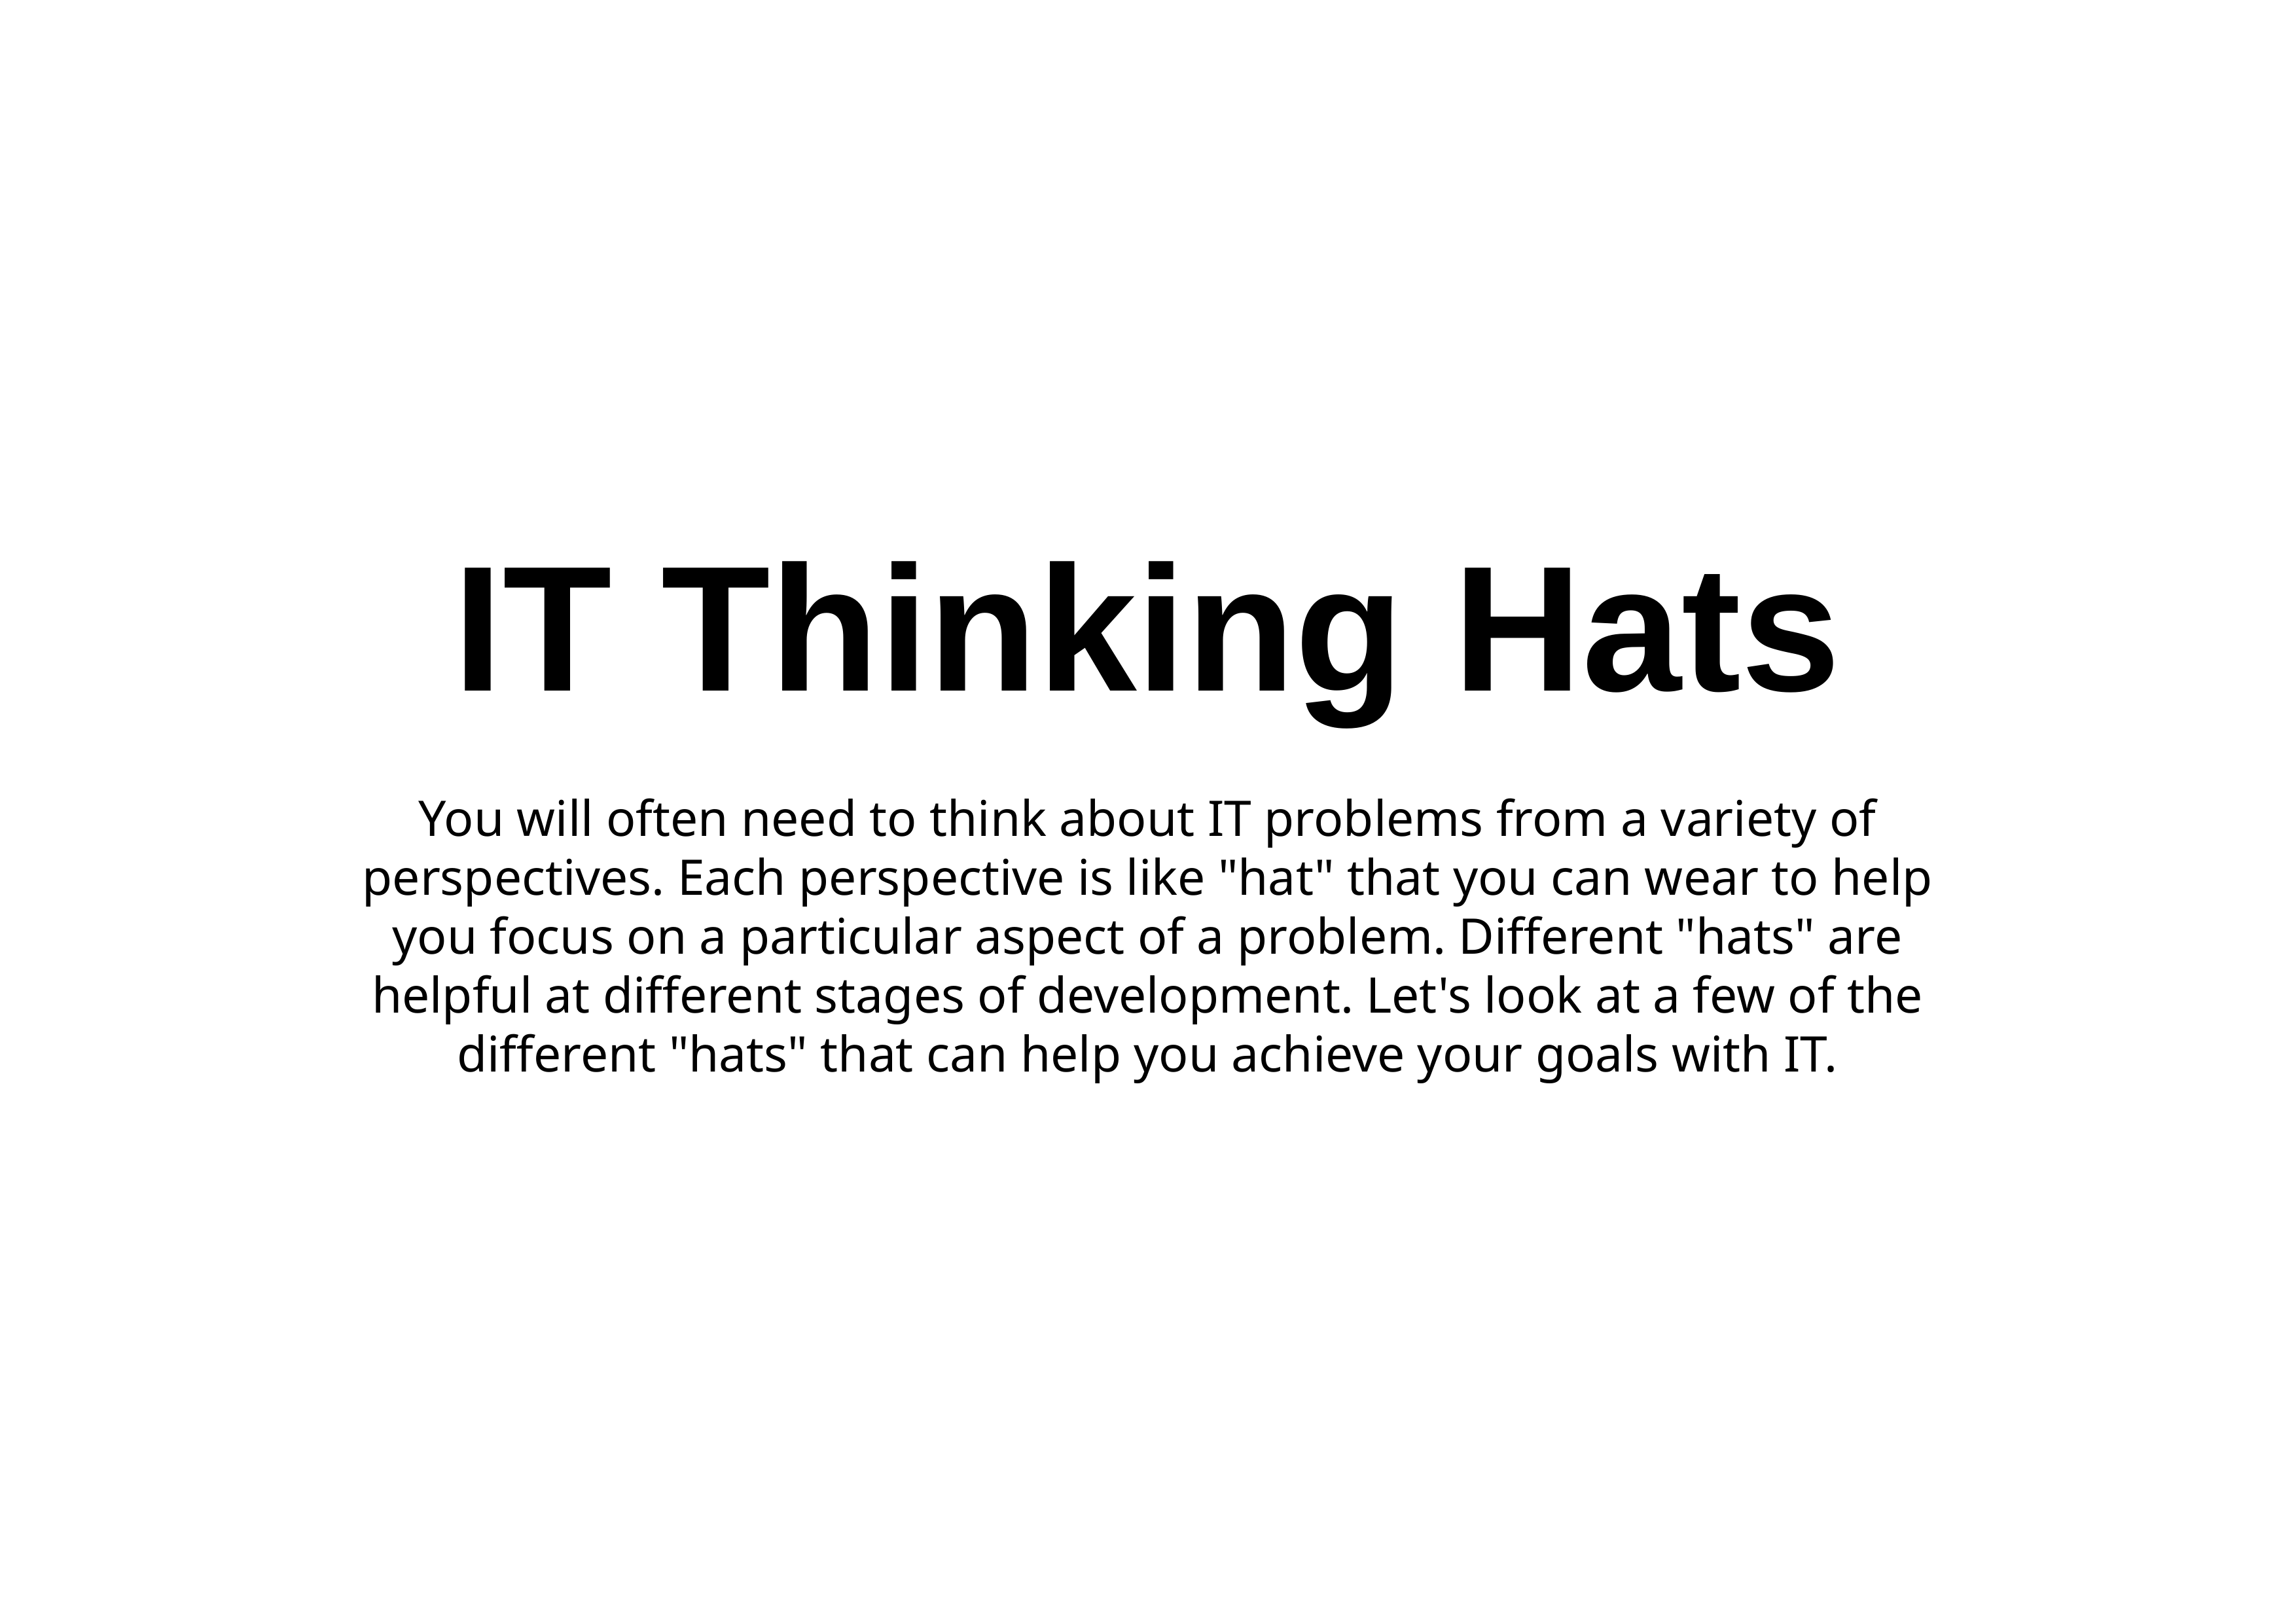

# IT Thinking Hats
You will often need to think about IT problems from a variety of perspectives. Each perspective is like "hat" that you can wear to help you focus on a particular aspect of a problem. Different "hats" are helpful at different stages of development. Let's look at a few of the different "hats" that can help you achieve your goals with IT.